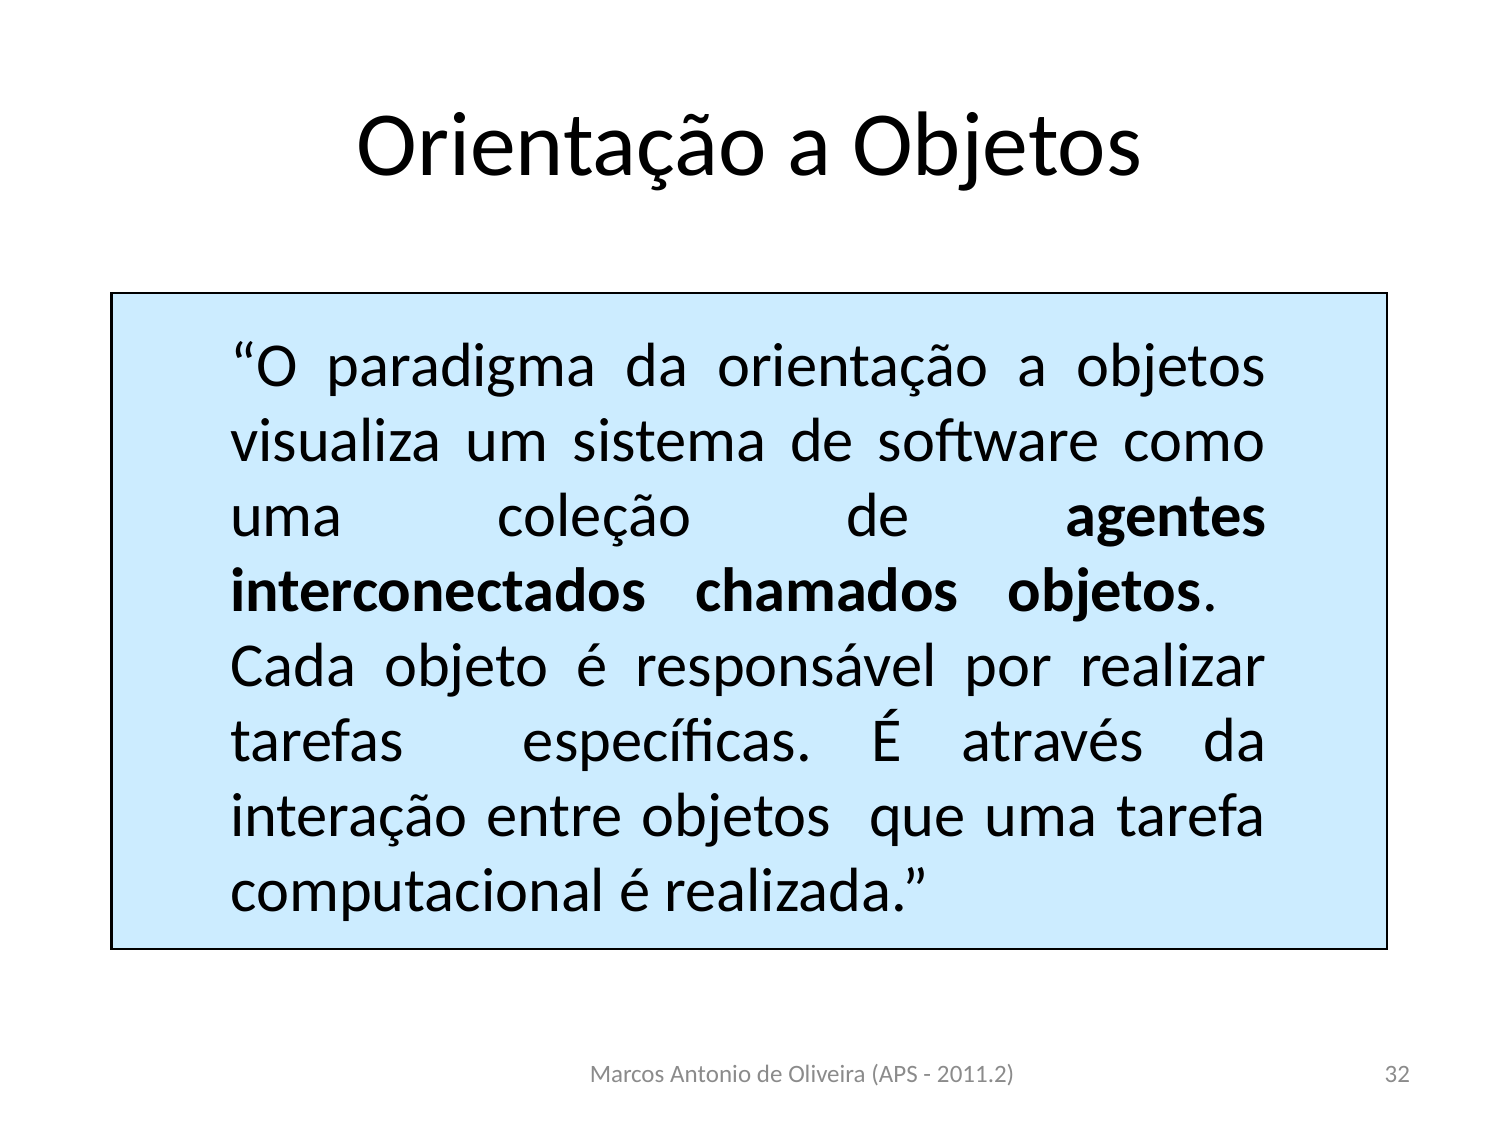

# Orientação a Objetos
“O paradigma da orientação a objetos visualiza um sistema de software como uma coleção de agentes interconectados chamados objetos. Cada objeto é responsável por realizar tarefas específicas. É através da interação entre objetos que uma tarefa computacional é realizada.”
Marcos Antonio de Oliveira (APS - 2011.2)